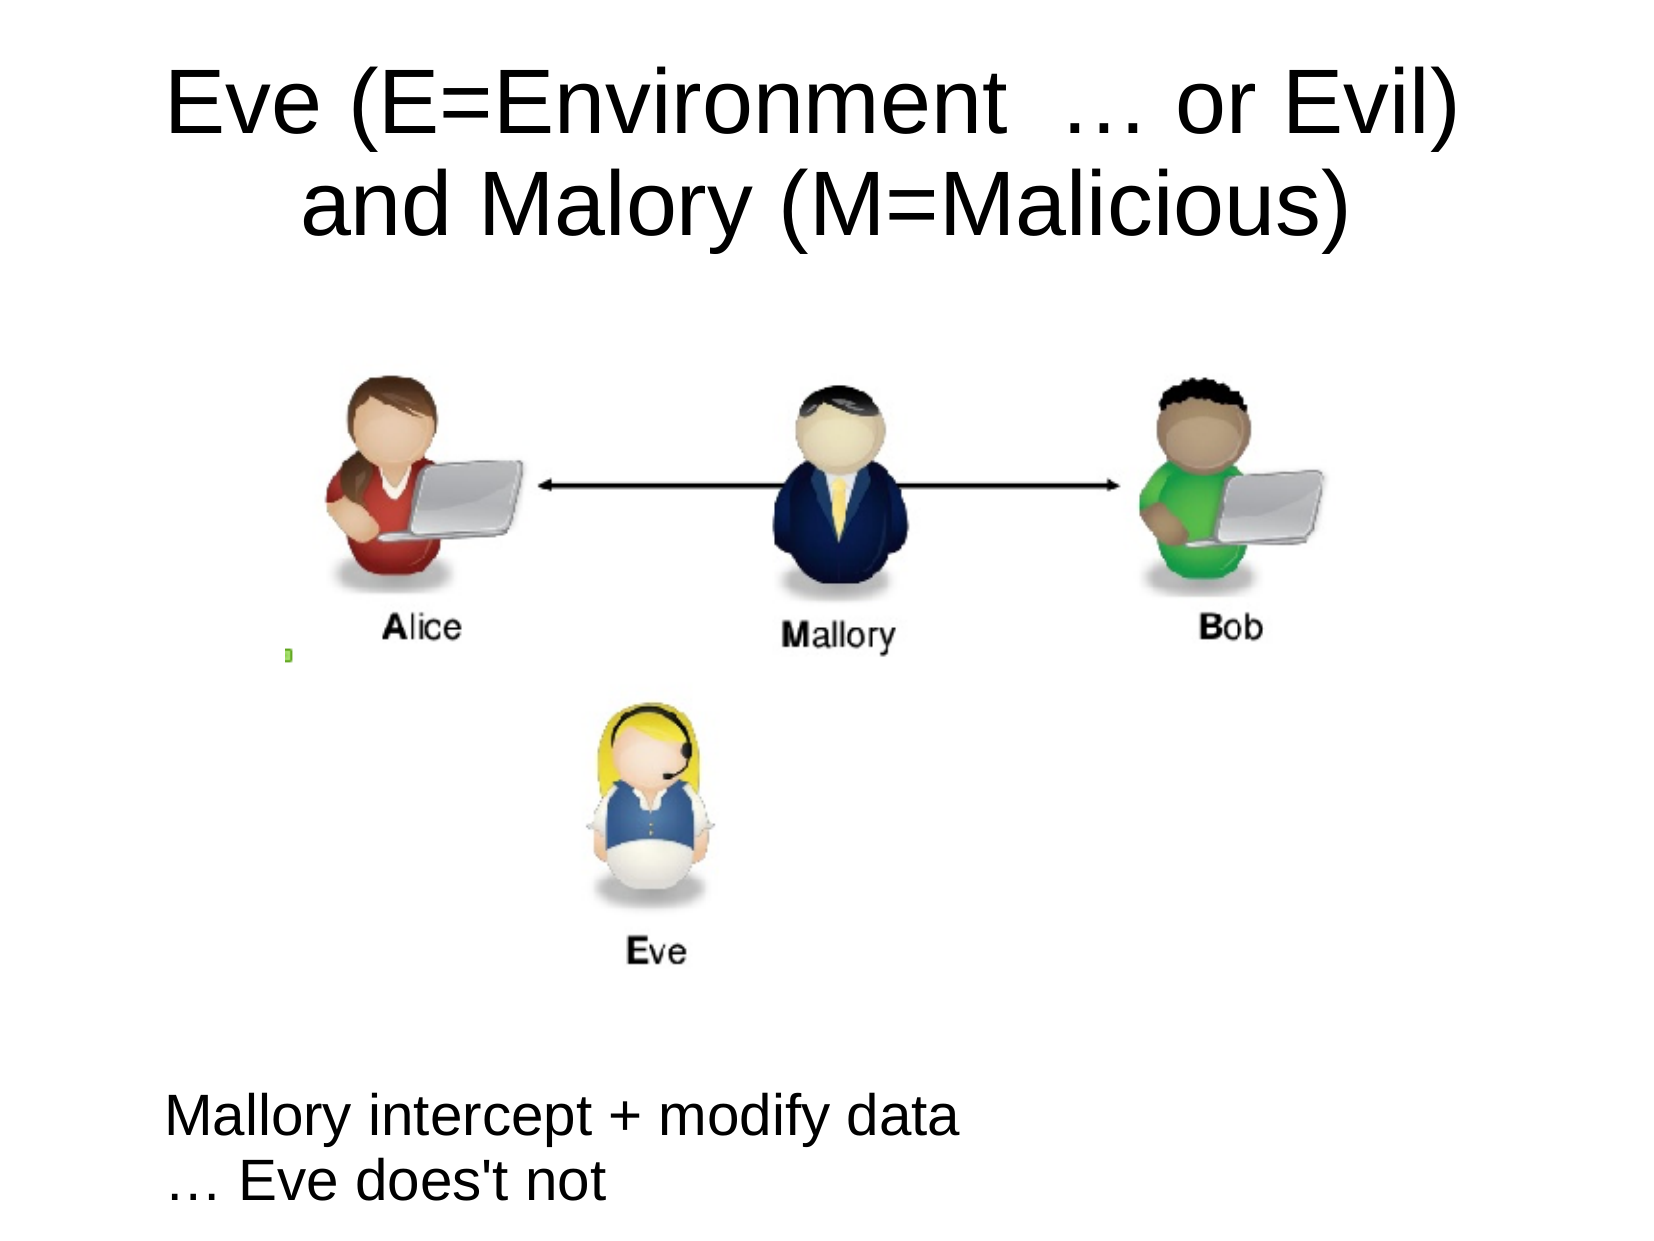

# Eve (E=Environment … or Evil) and Malory (M=Malicious)
Mallory intercept + modify data
… Eve does't not